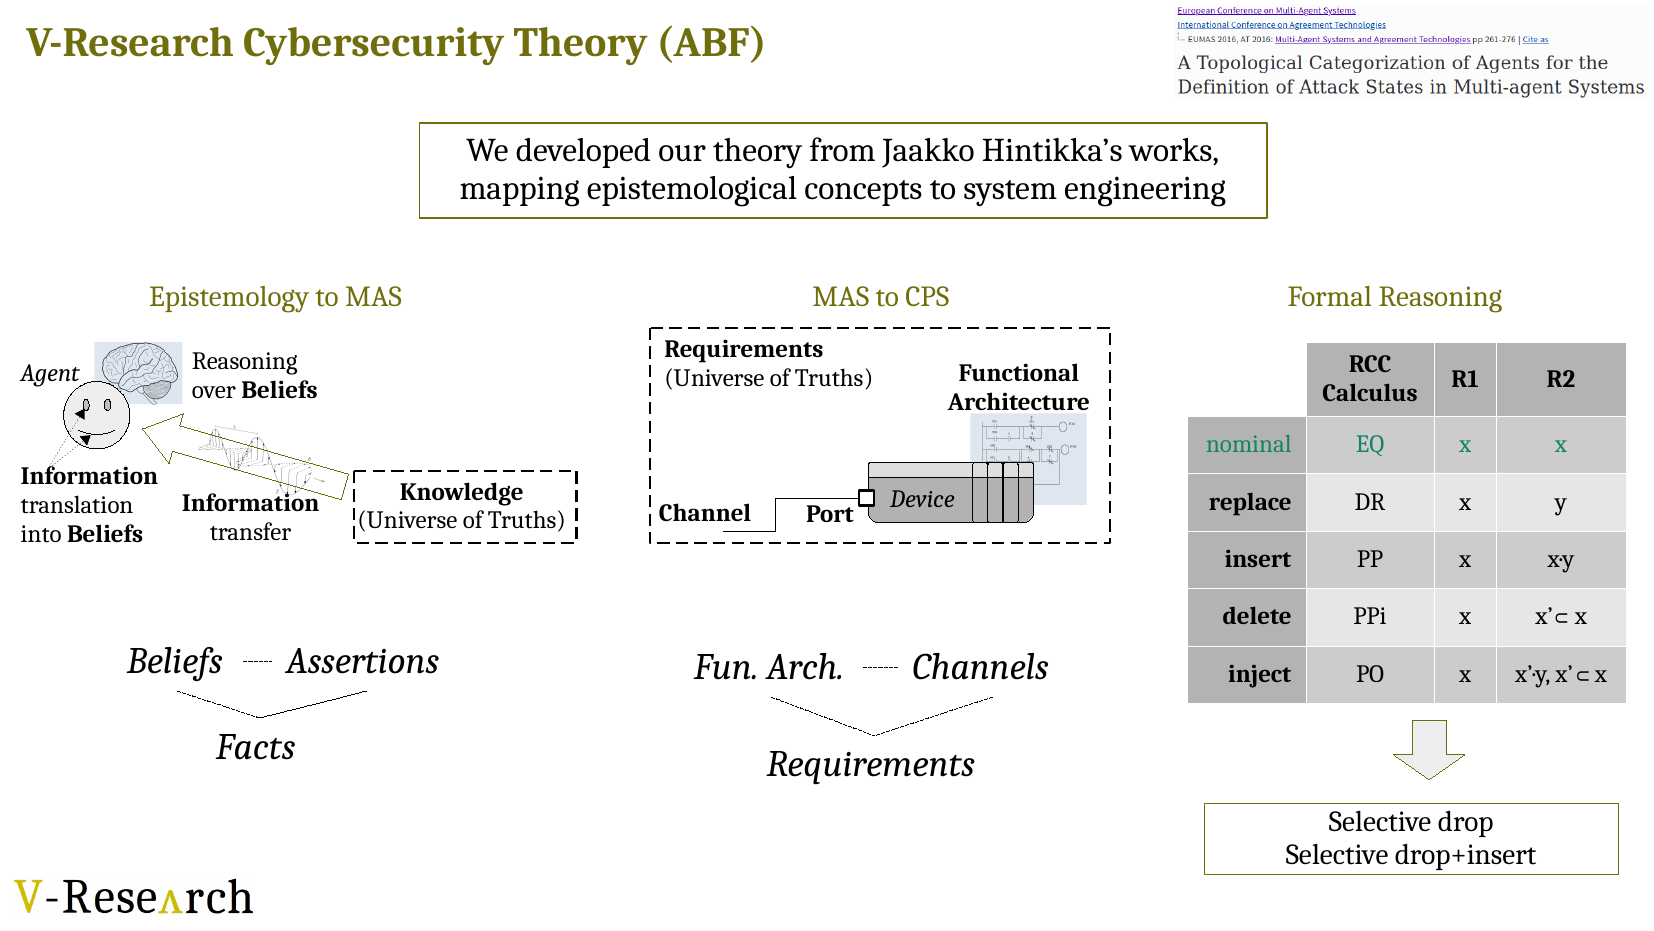

V-Research Cybersecurity Theory (ABF)
We developed our theory from Jaakko Hintikka’s works,
mapping epistemological concepts to system engineering
Epistemology to MAS
MAS to CPS
Formal Reasoning
Requirements
(Universe of Truths)
Reasoning
over Beliefs
| | RCC Calculus | R1 | R2 |
| --- | --- | --- | --- |
| nominal | EQ | x | x |
| replace | DR | x | y |
| insert | PP | x | x·y |
| delete | PPi | x | x’ x |
| inject | PO | x | x’·y, x’ x |
U
U
Functional Architecture
Agent
Information
translation
into Beliefs
Knowledge
(Universe of Truths)
Device
Information
transfer
Channel
Port
Beliefs
Assertions
Fun. Arch.
Channels
Facts
Requirements
Selective drop
Selective drop+insert